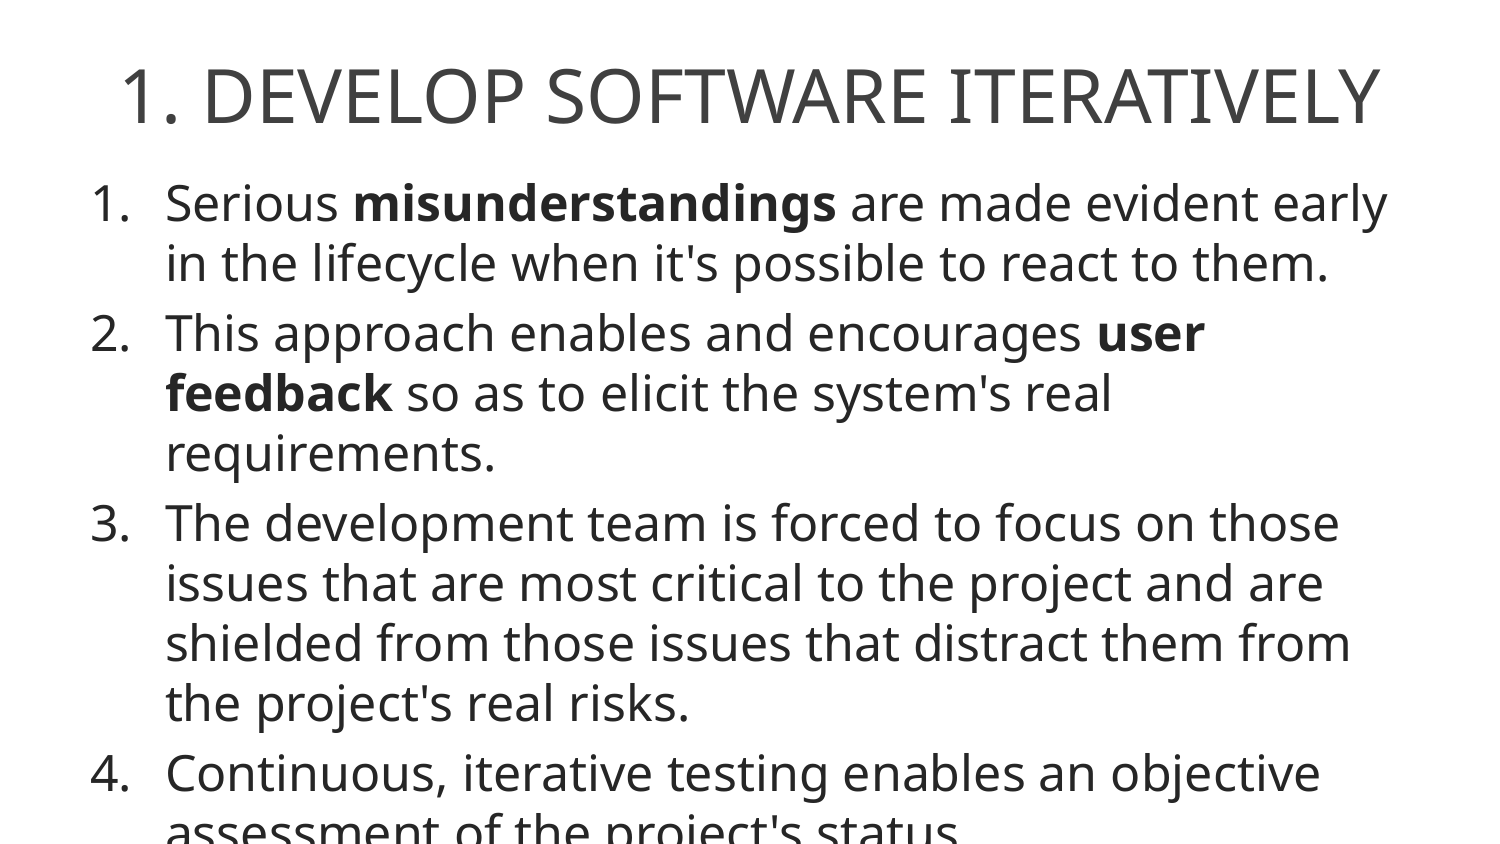

# 1. Develop software iteratively
Serious misunderstandings are made evident early in the lifecycle when it's possible to react to them.
This approach enables and encourages user feedback so as to elicit the system's real requirements.
The development team is forced to focus on those issues that are most critical to the project and are shielded from those issues that distract them from the project's real risks.
Continuous, iterative testing enables an objective assessment of the project's status.